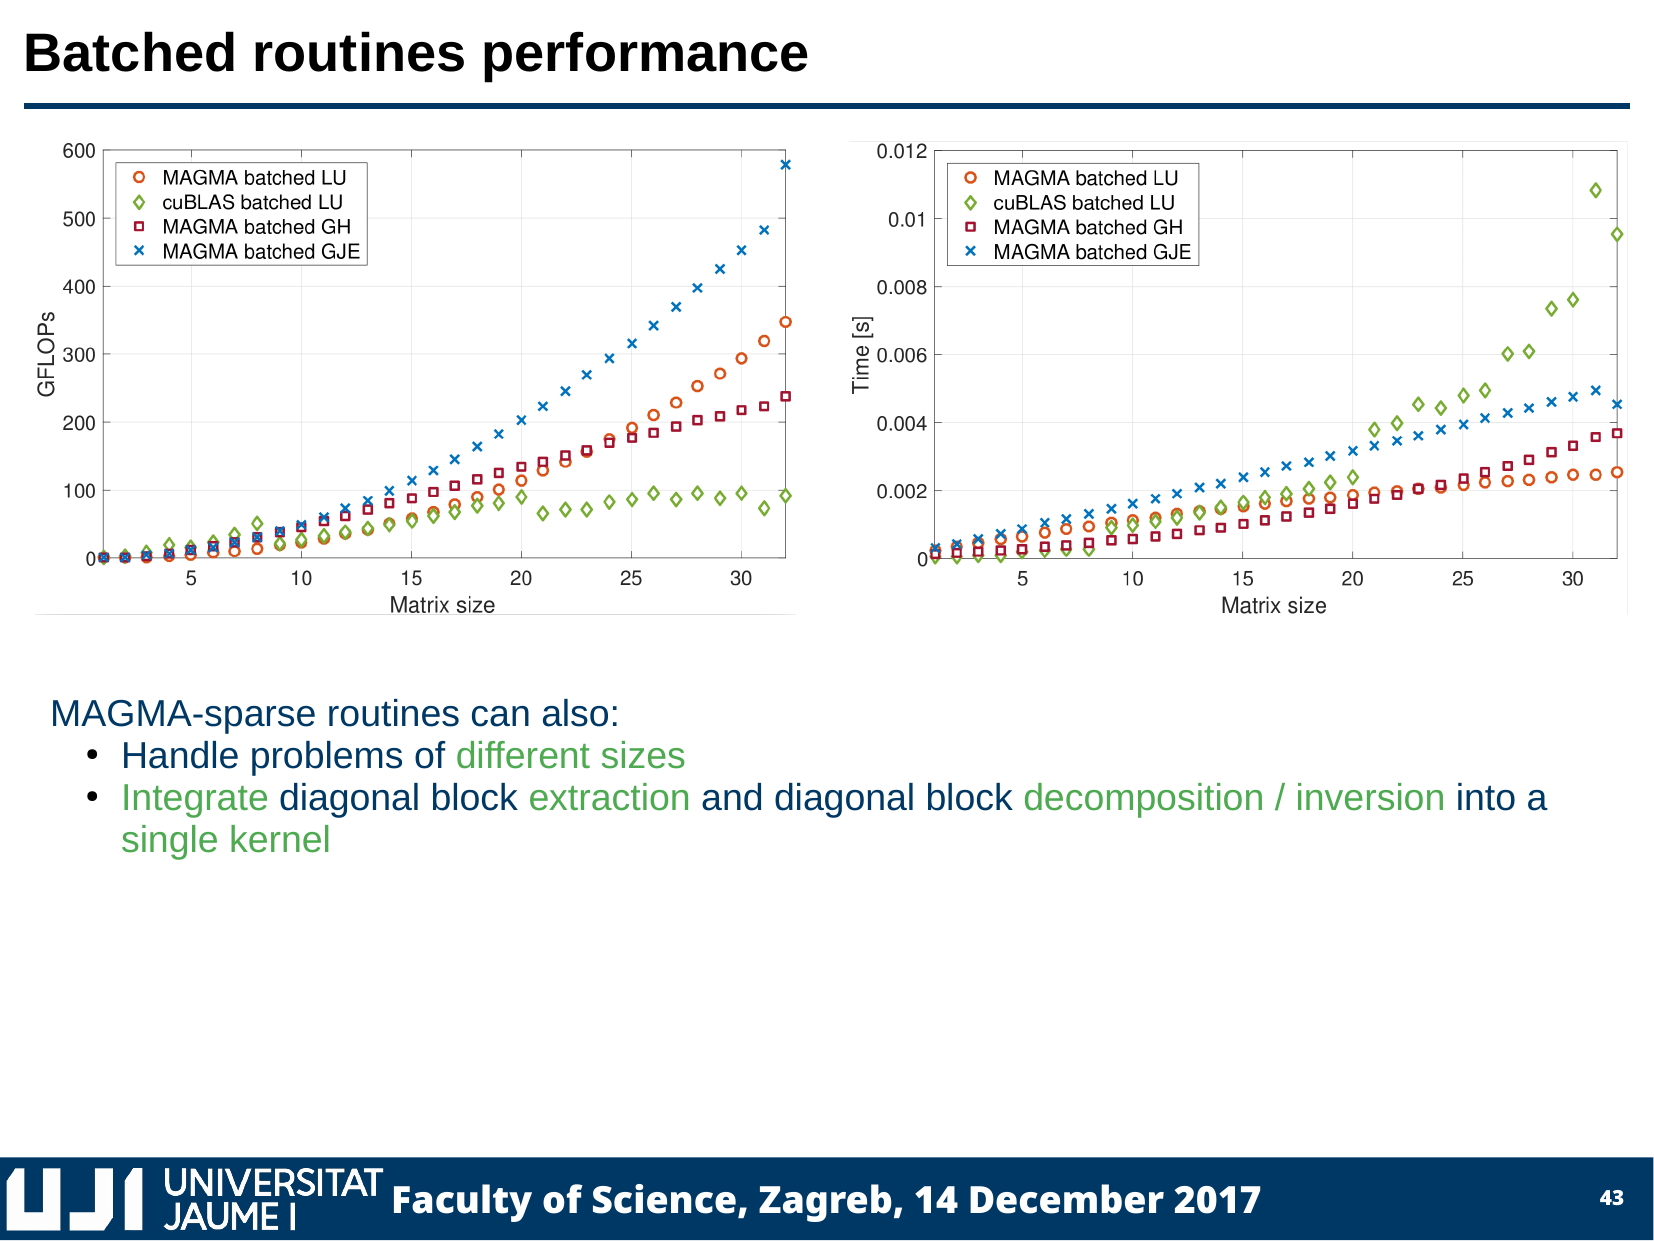

# Batched routines performance
MAGMA-sparse routines can also:
Handle problems of different sizes
Integrate diagonal block extraction and diagonal block decomposition / inversion into a single kernel
Faculty of Science, Zagreb, 14 December 2017
43